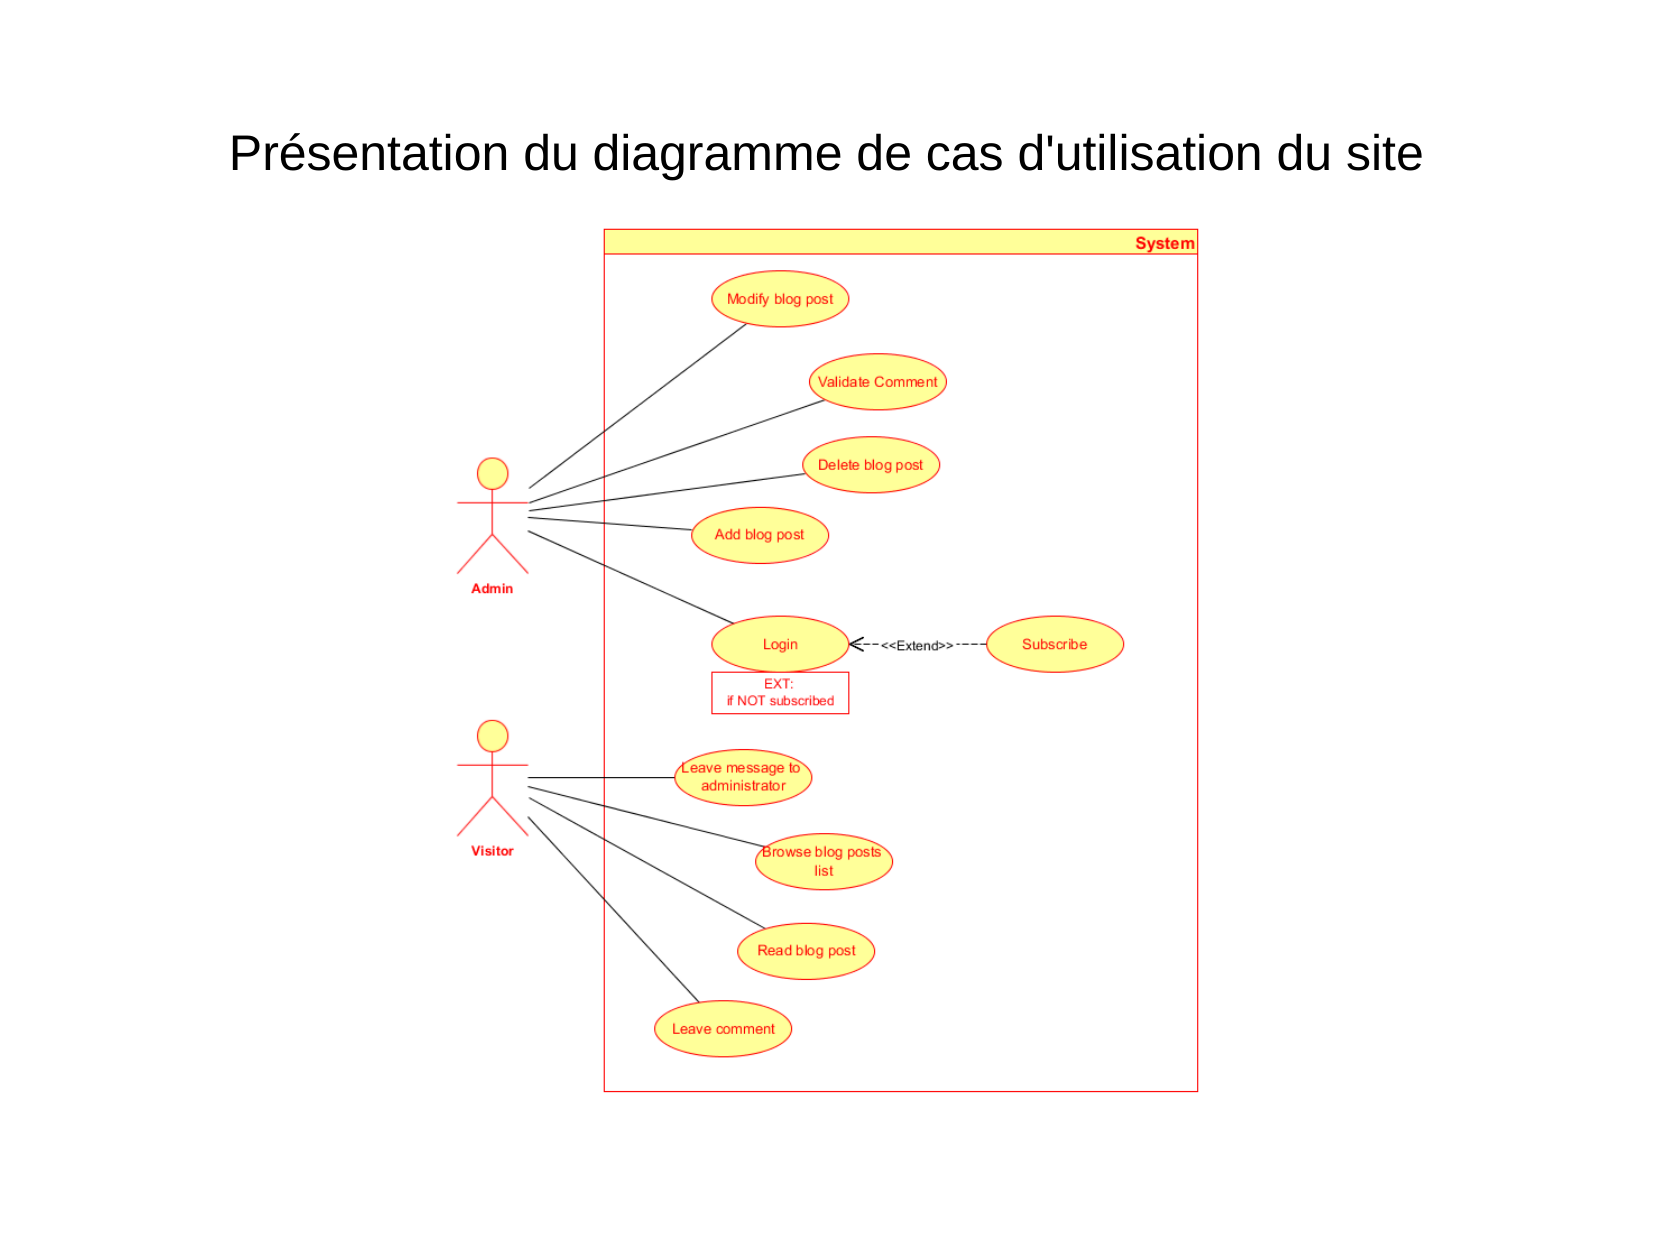

# Présentation du diagramme de cas d'utilisation du site